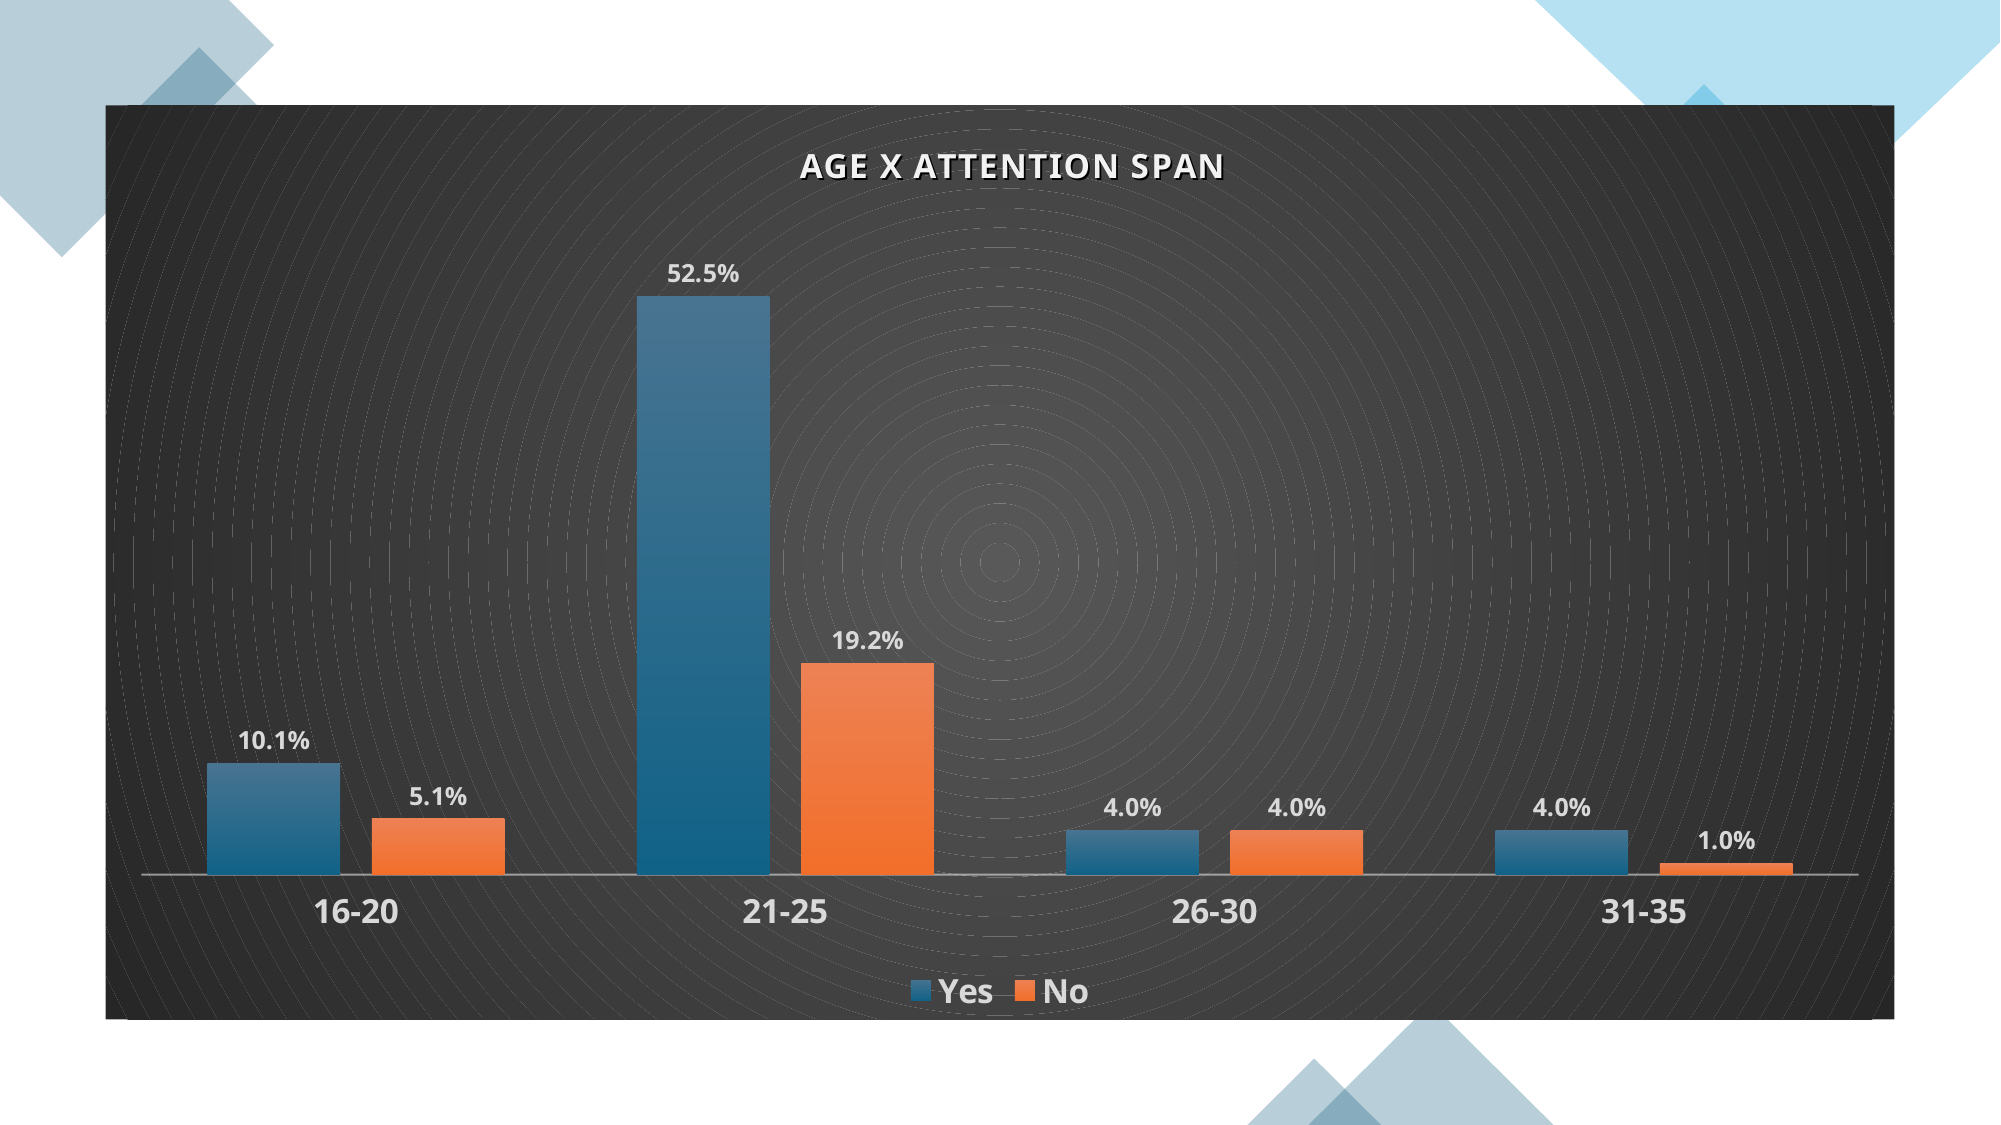

### Chart: AGE X ATTENTION SPAN
| Category | Yes | No |
|---|---|---|
| 16-20 | 0.101010101010101 | 0.0505050505050505 |
| 21-25 | 0.525252525252525 | 0.191919191919192 |
| 26-30 | 0.0404040404040404 | 0.0404040404040404 |
| 31-35 | 0.0404040404040404 | 0.0101010101010101 |